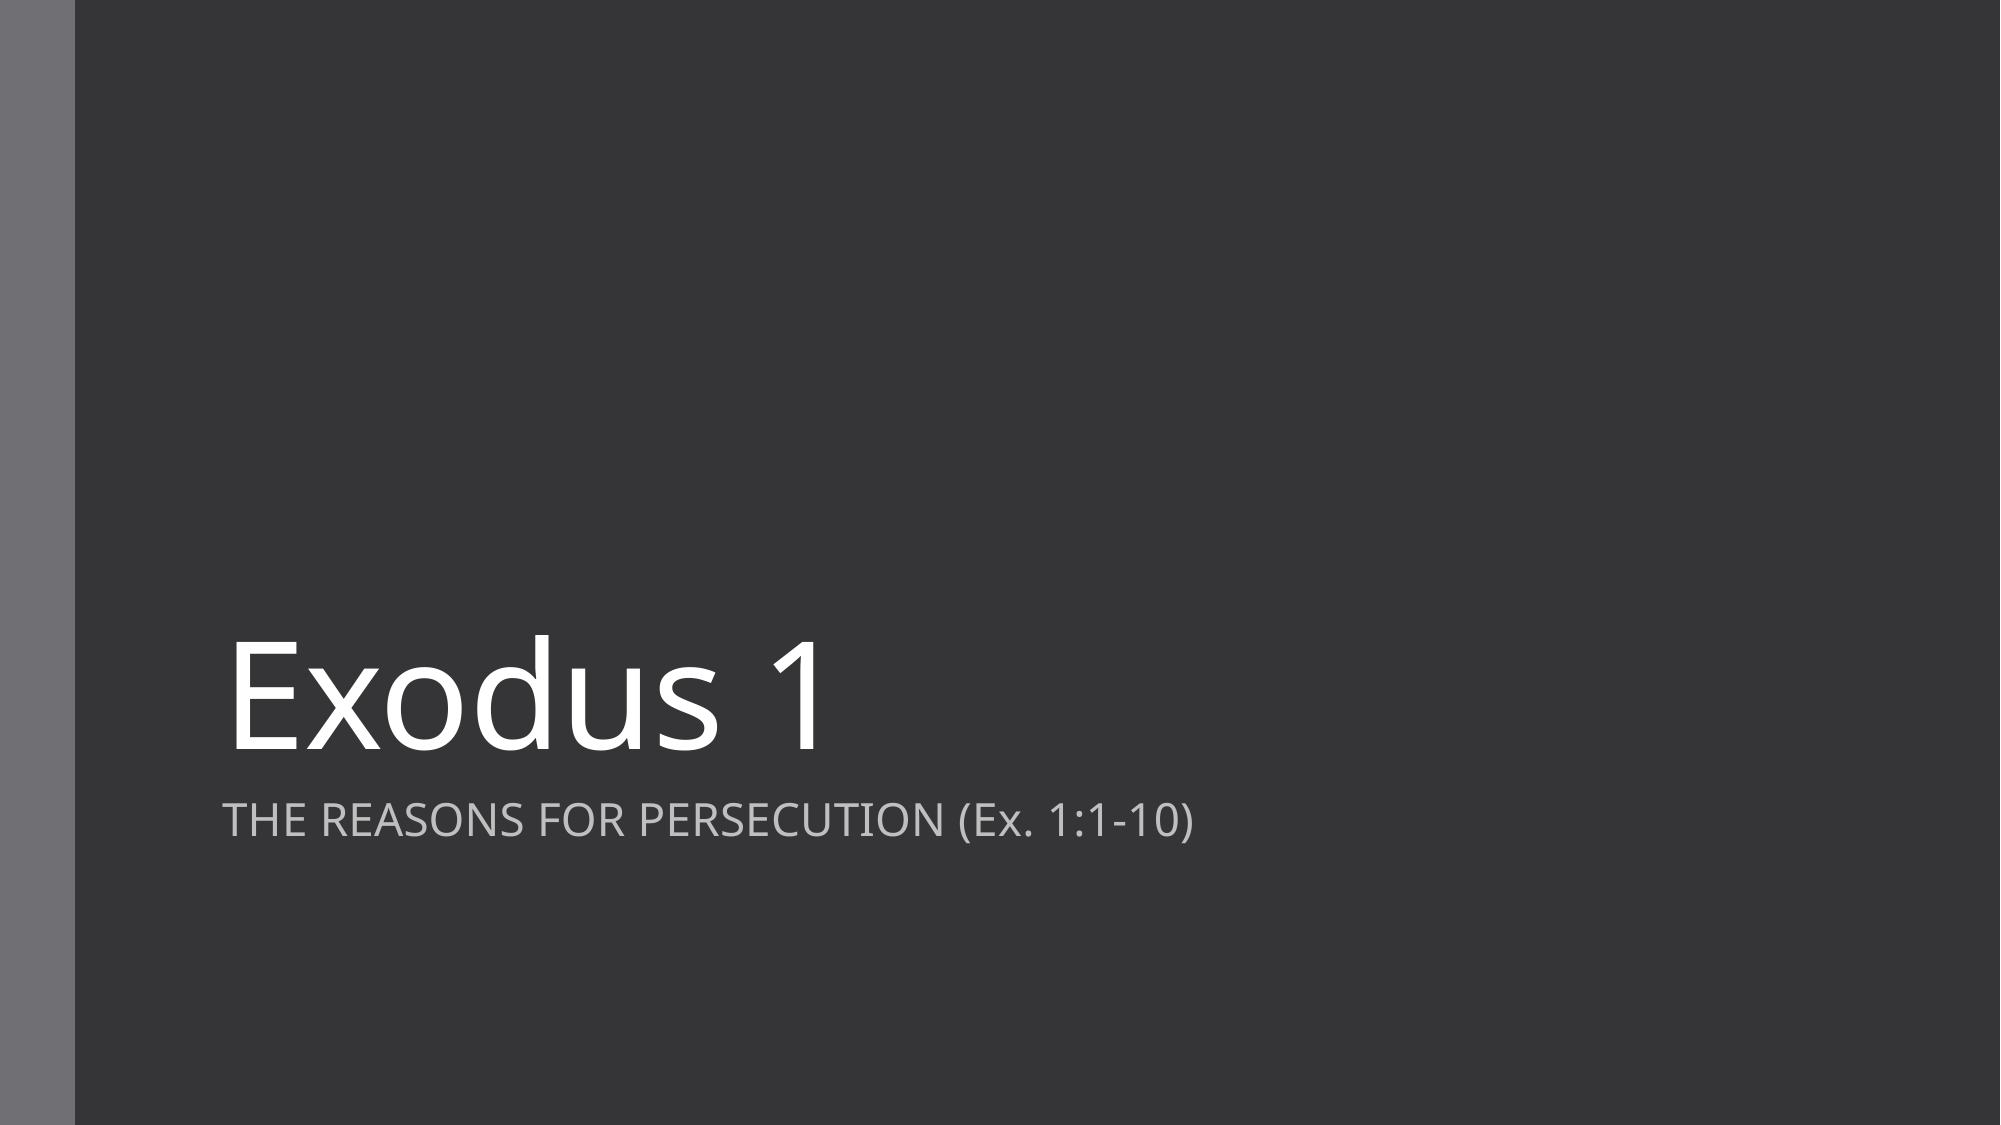

# Exodus 1
THE REASONS FOR PERSECUTION (Ex. 1:1-10)